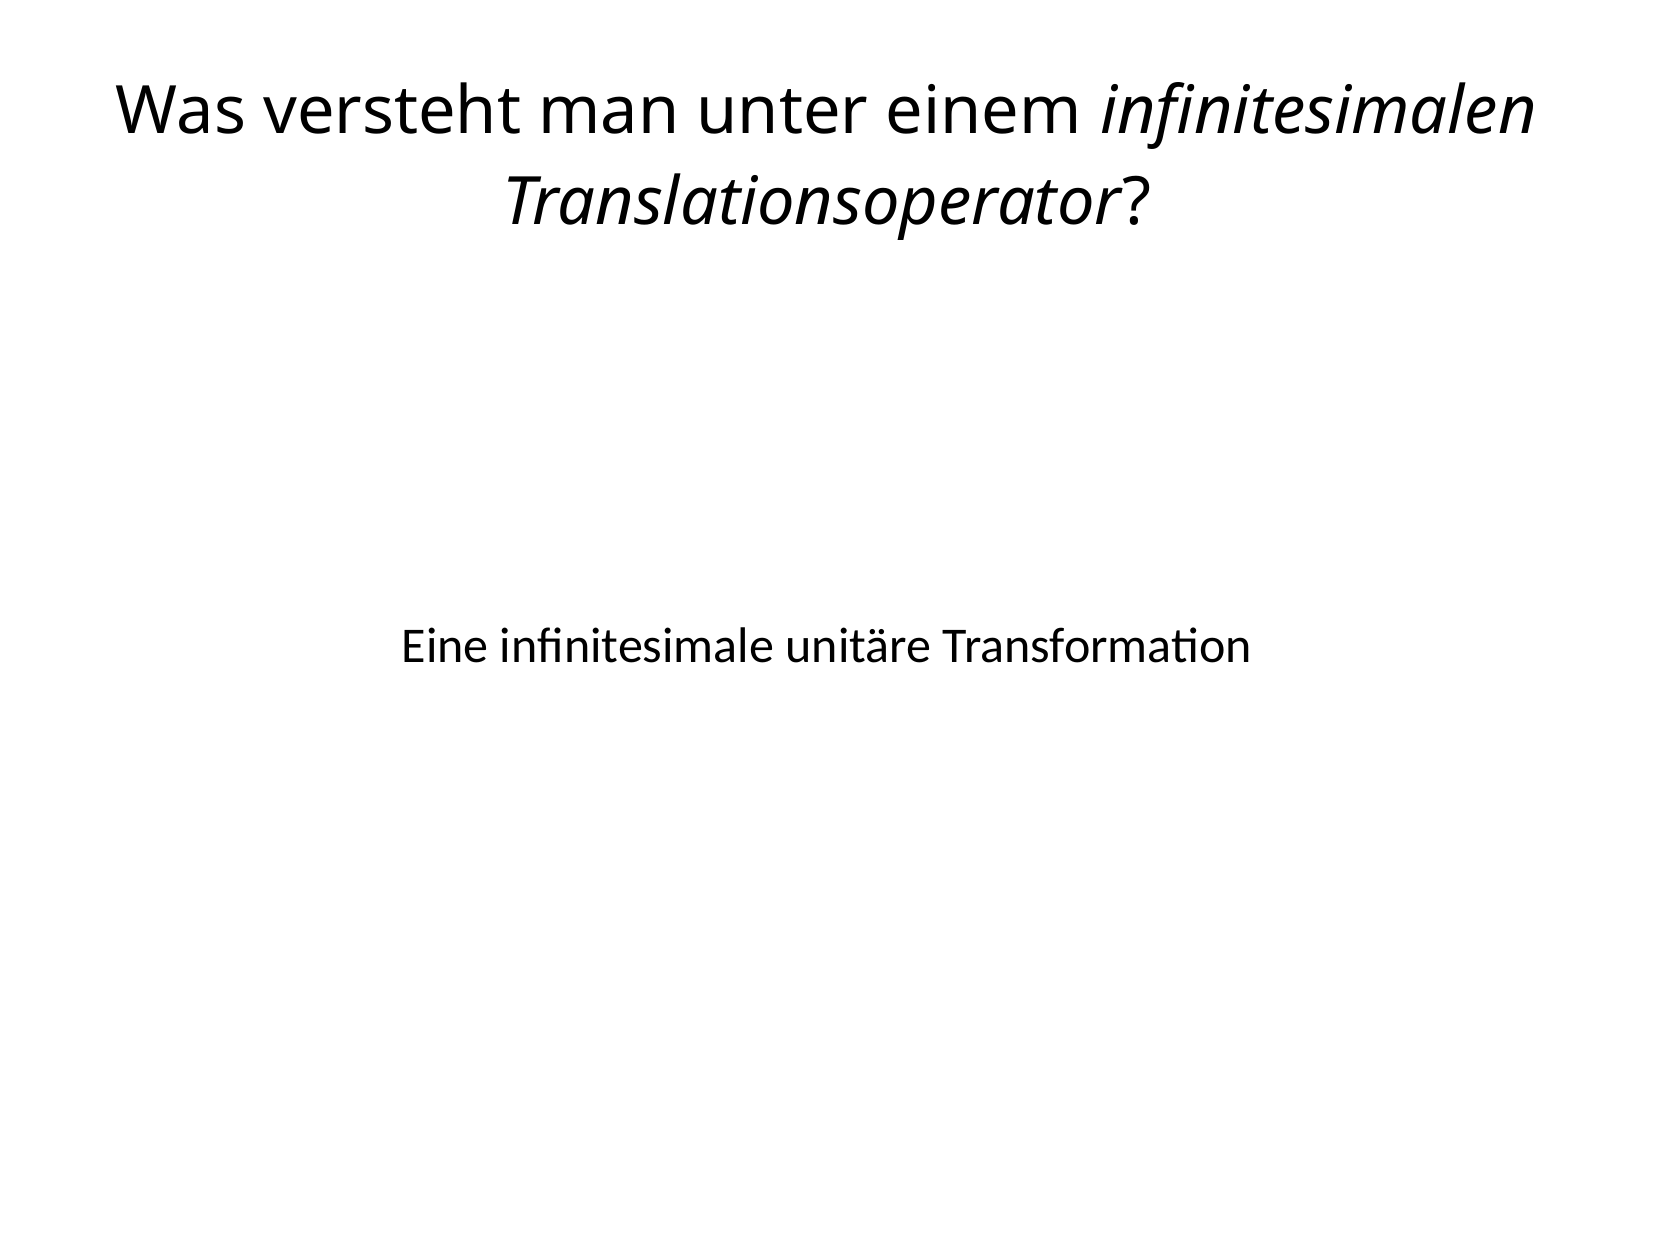

# Was versteht man unter einem infinitesimalen Translationsoperator?
Eine infinitesimale unitäre Transformation